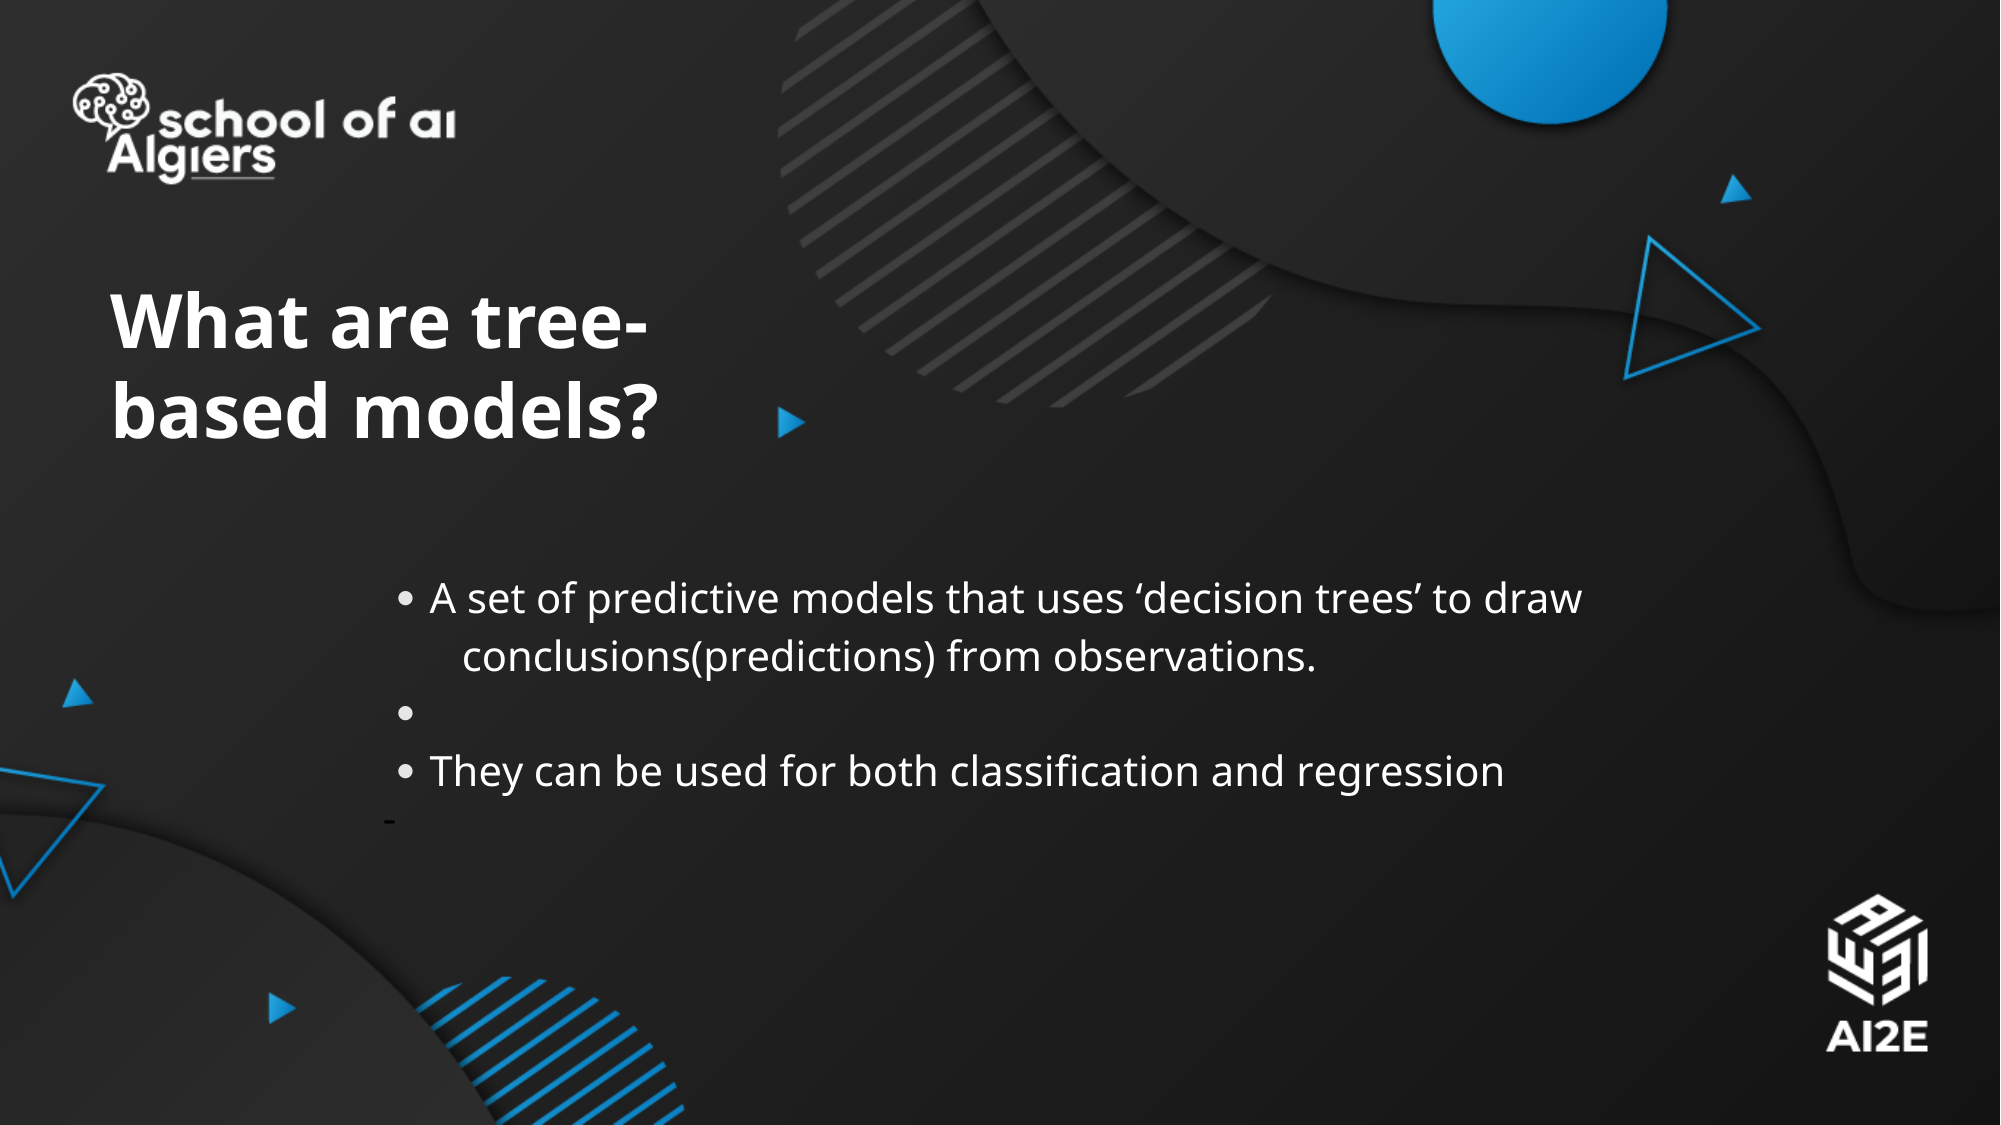

What are tree-based models?
# A set of predictive models that uses ‘decision trees’ to draw conclusions(predictions) from observations.
They can be used for both classification and regression